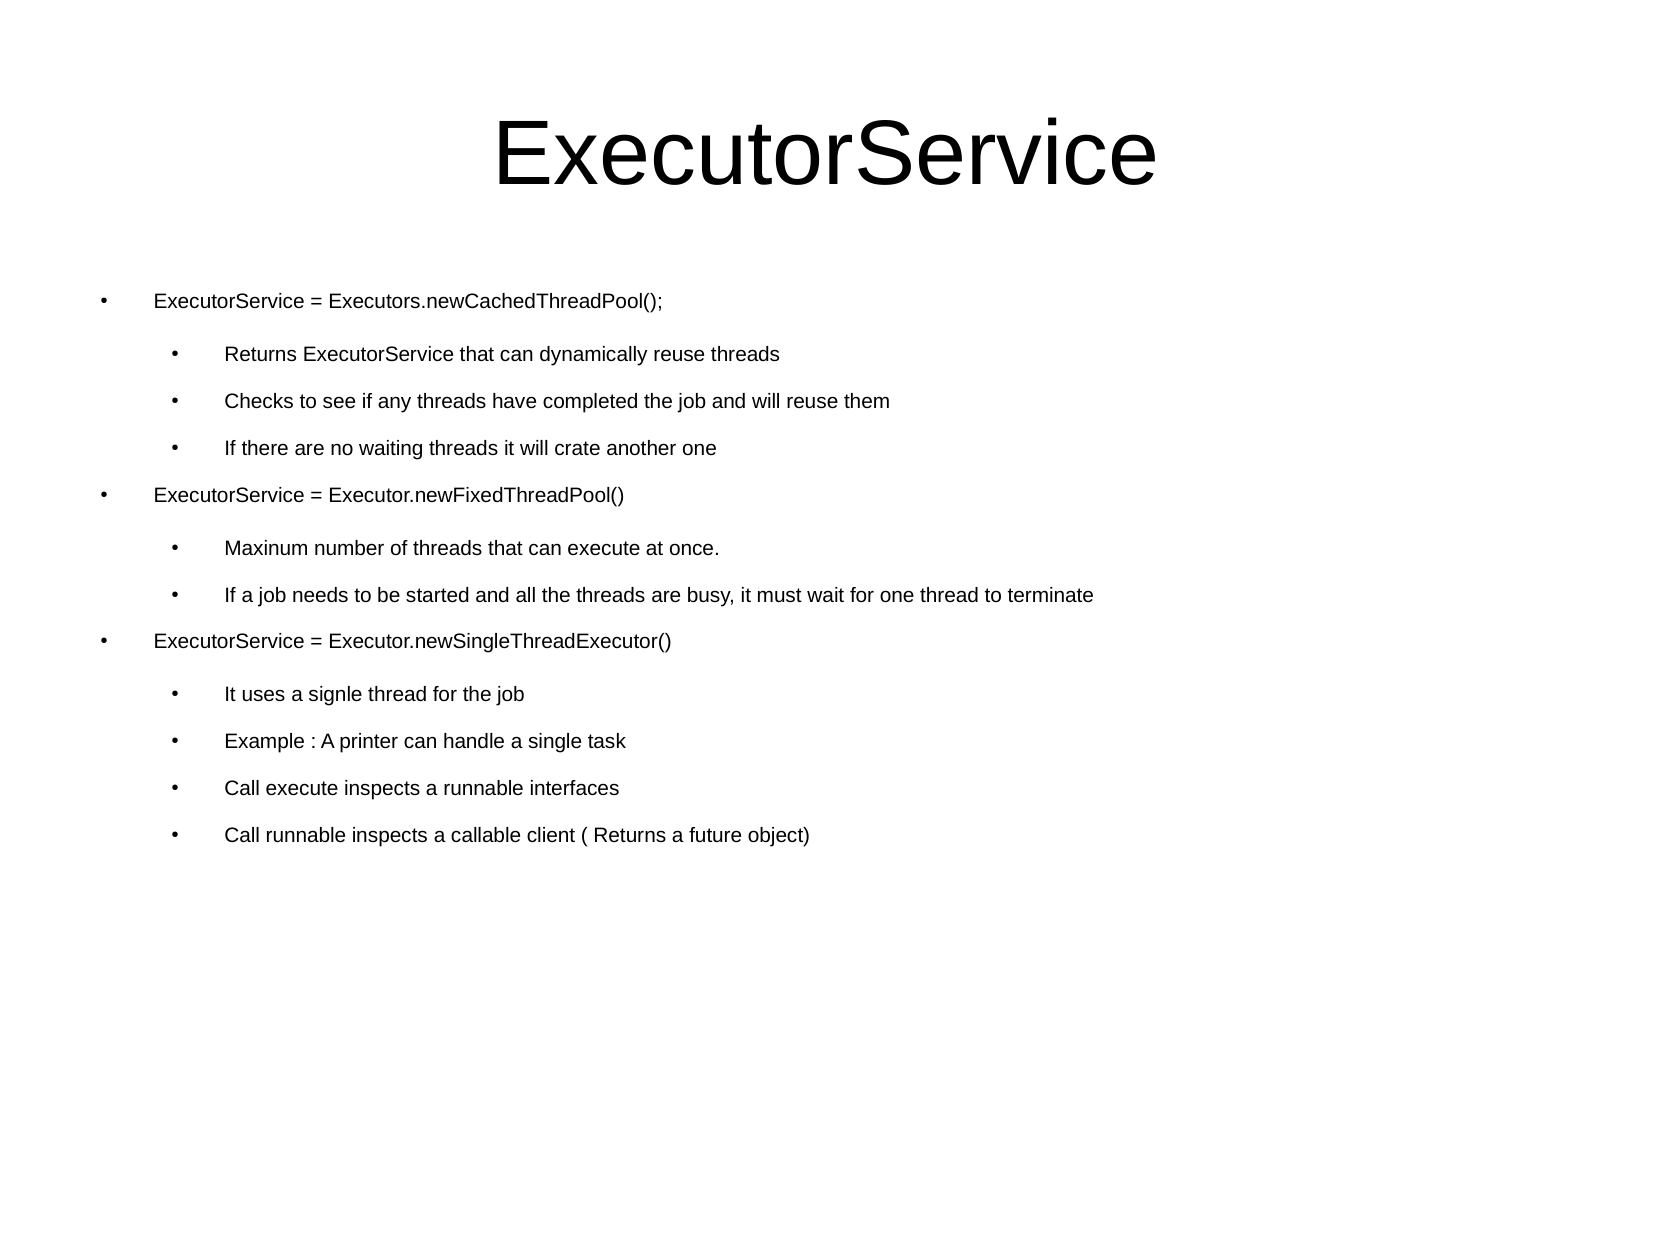

# ExecutorService
ExecutorService = Executors.newCachedThreadPool();
Returns ExecutorService that can dynamically reuse threads
Checks to see if any threads have completed the job and will reuse them
If there are no waiting threads it will crate another one
ExecutorService = Executor.newFixedThreadPool()
Maxinum number of threads that can execute at once.
If a job needs to be started and all the threads are busy, it must wait for one thread to terminate
ExecutorService = Executor.newSingleThreadExecutor()
It uses a signle thread for the job
Example : A printer can handle a single task
Call execute inspects a runnable interfaces
Call runnable inspects a callable client ( Returns a future object)